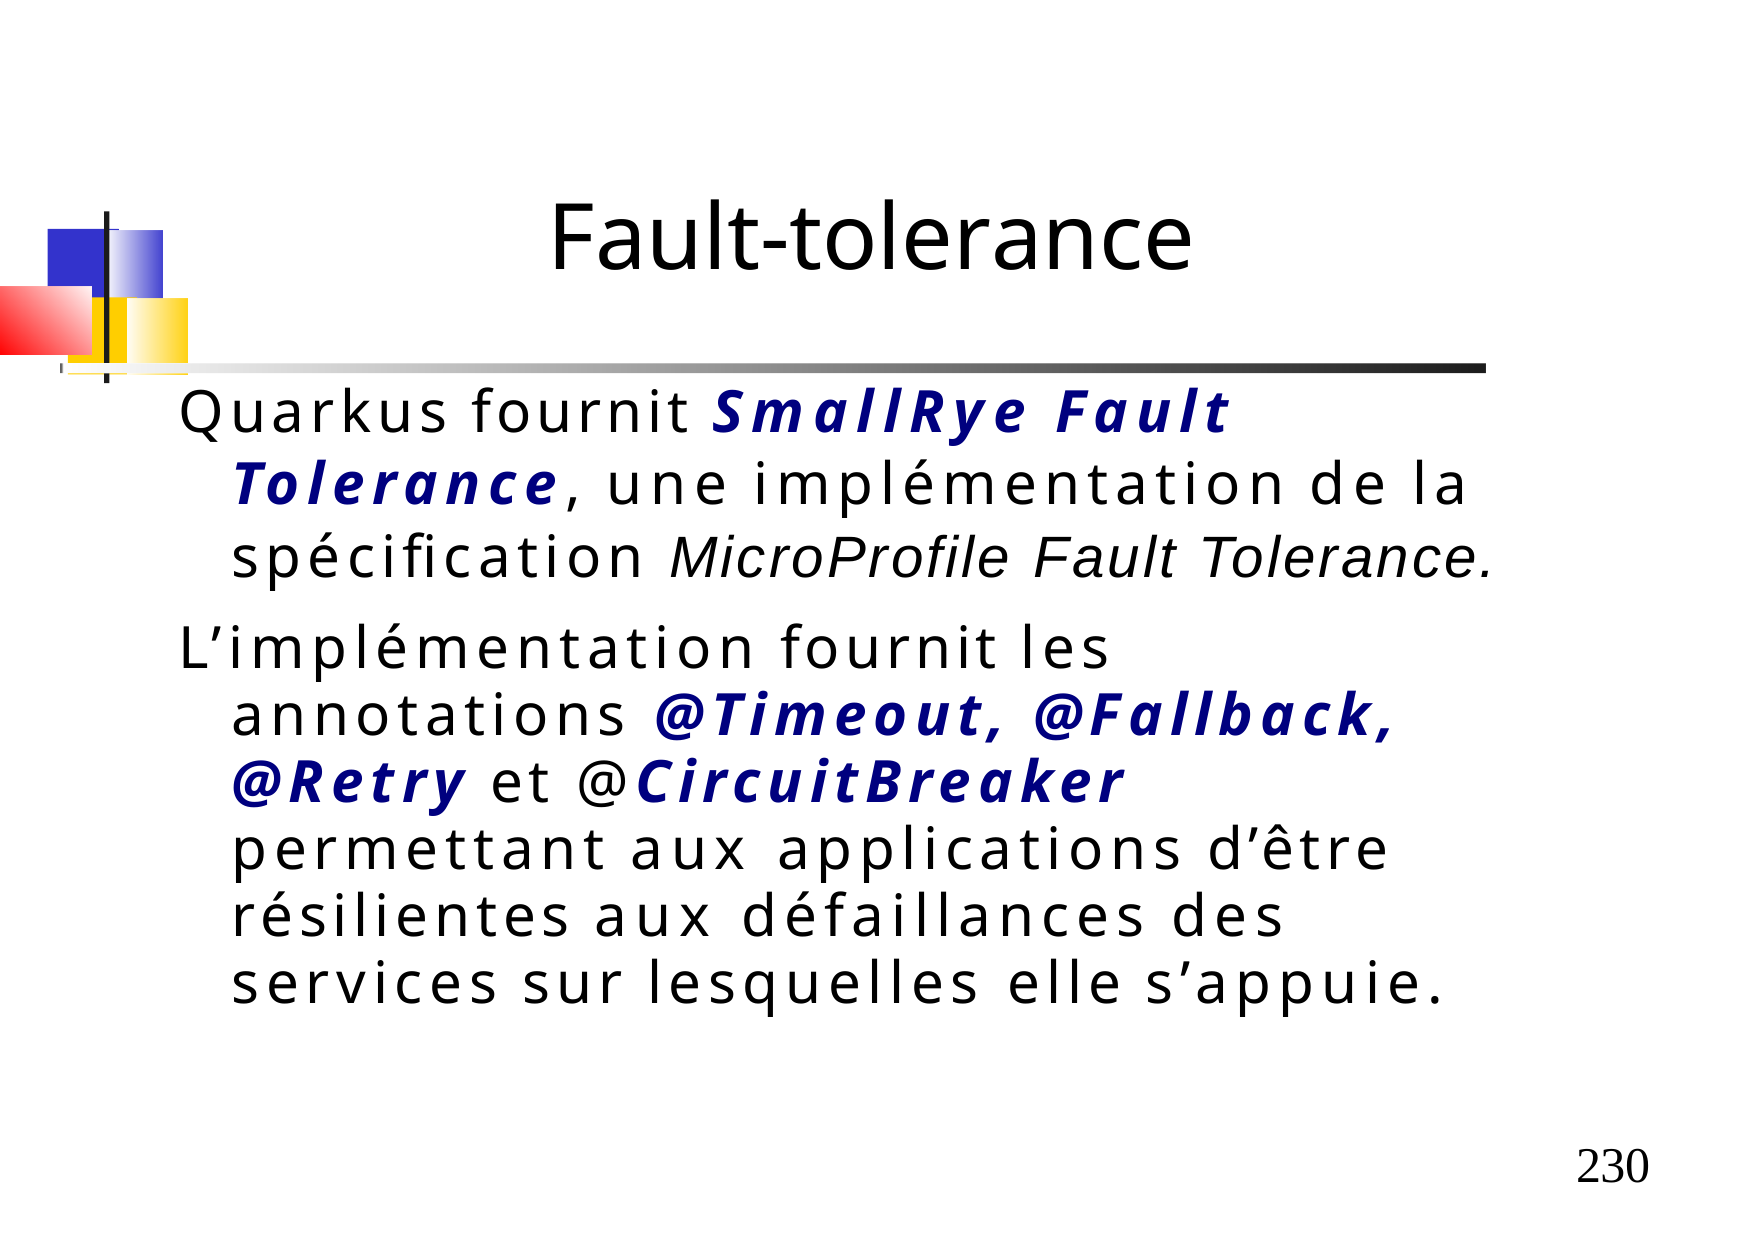

# Fault-tolerance
Quarkus fournit SmallRye Fault Tolerance, une implémentation de la spécification MicroProfile Fault Tolerance.
L’implémentation fournit les annotations @Timeout, @Fallback, @Retry et @CircuitBreaker permettant aux applications d’être résilientes aux défaillances des services sur lesquelles elle s’appuie.
230